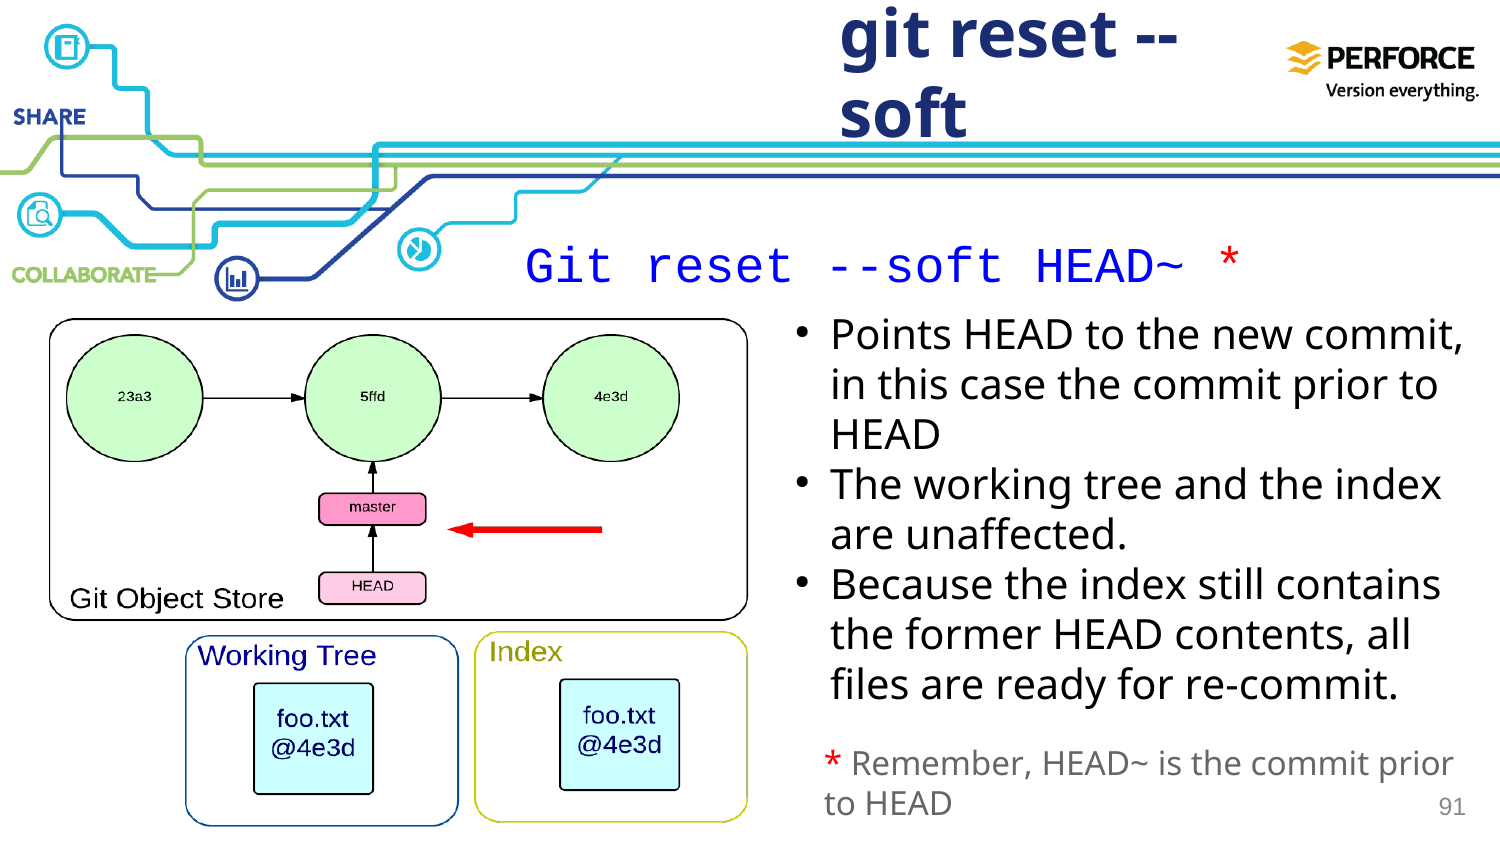

# git reset --soft
Git reset --soft HEAD~ *
Points HEAD to the new commit, in this case the commit prior to HEAD
The working tree and the index are unaffected.
Because the index still contains the former HEAD contents, all files are ready for re-commit.
* Remember, HEAD~ is the commit prior
to HEAD